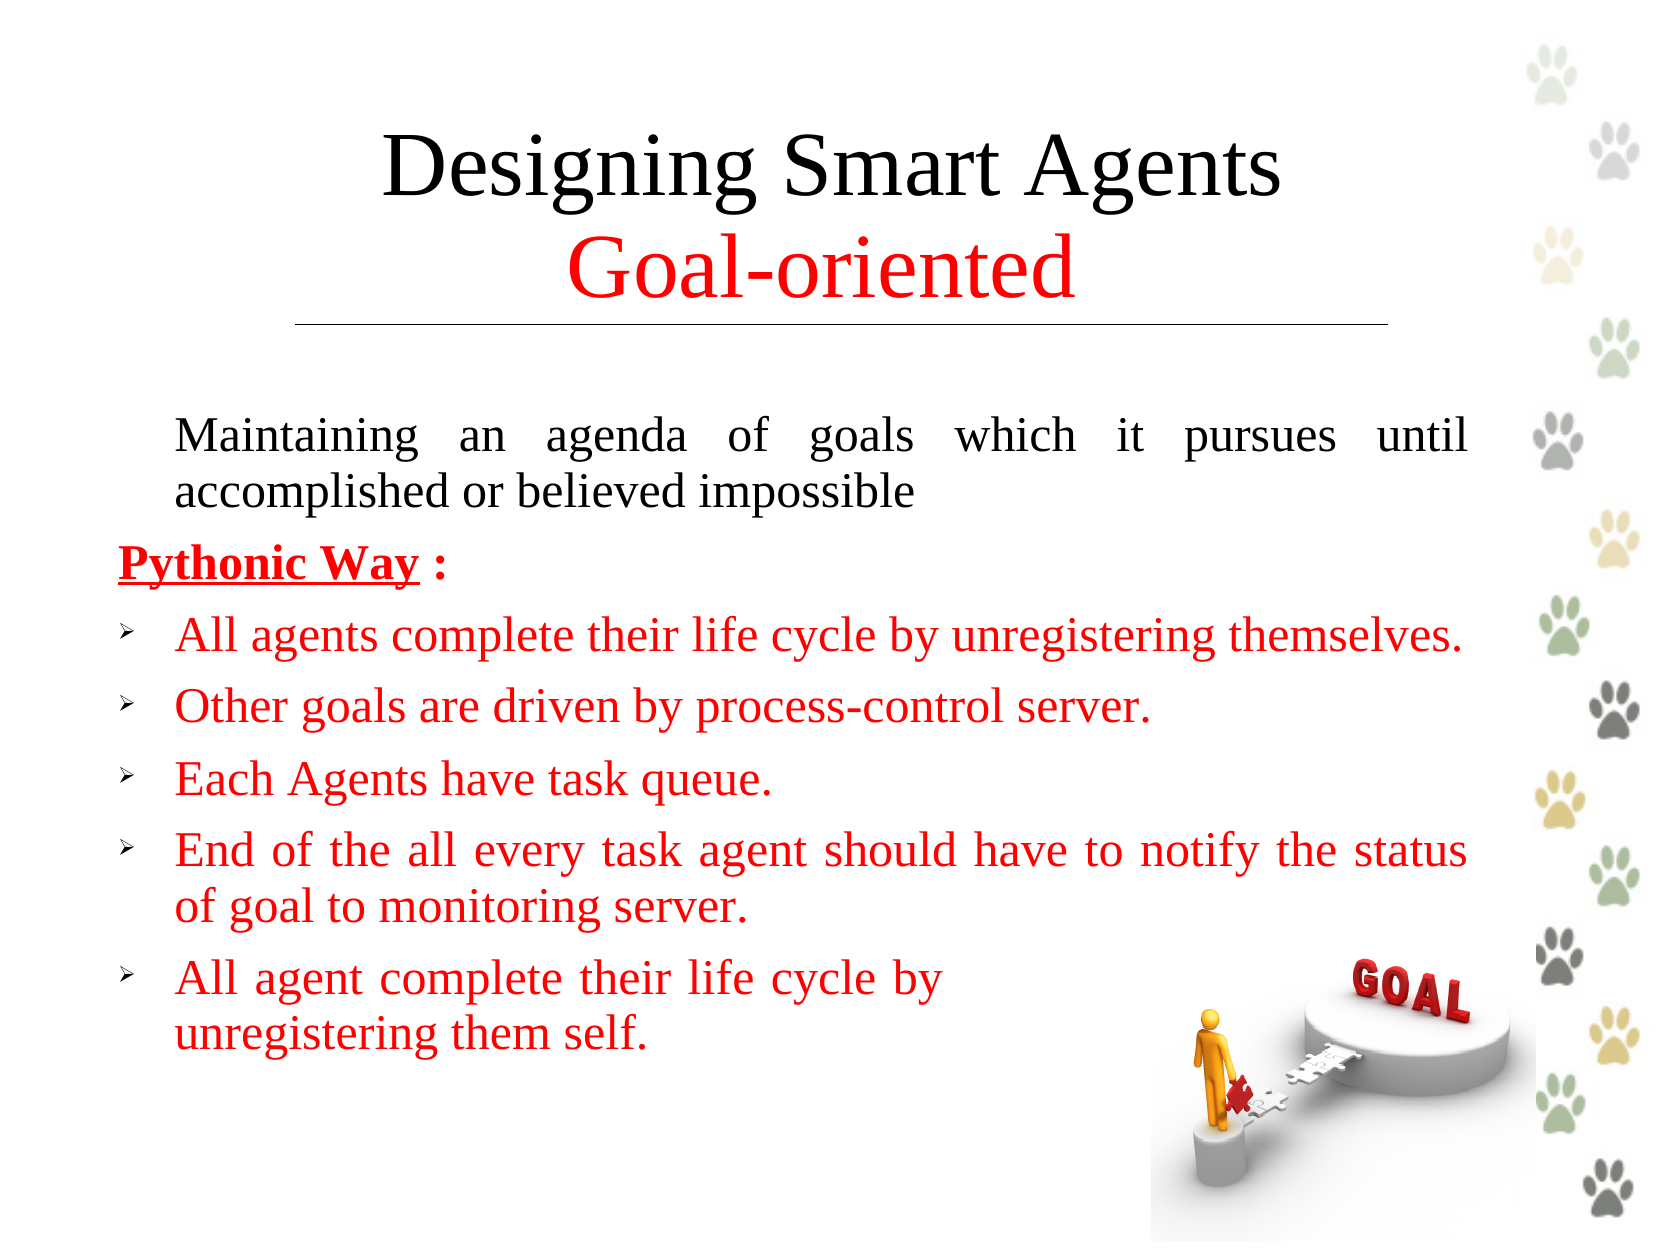

# Designing Smart Agents Goal-oriented
Maintaining an agenda of goals which it pursues until accomplished or believed impossible
Pythonic Way :
All agents complete their life cycle by unregistering themselves.
Other goals are driven by process-control server.
Each Agents have task queue.
End of the all every task agent should have to notify the status of goal to monitoring server.
All agent complete their life cycle by unregistering them self.